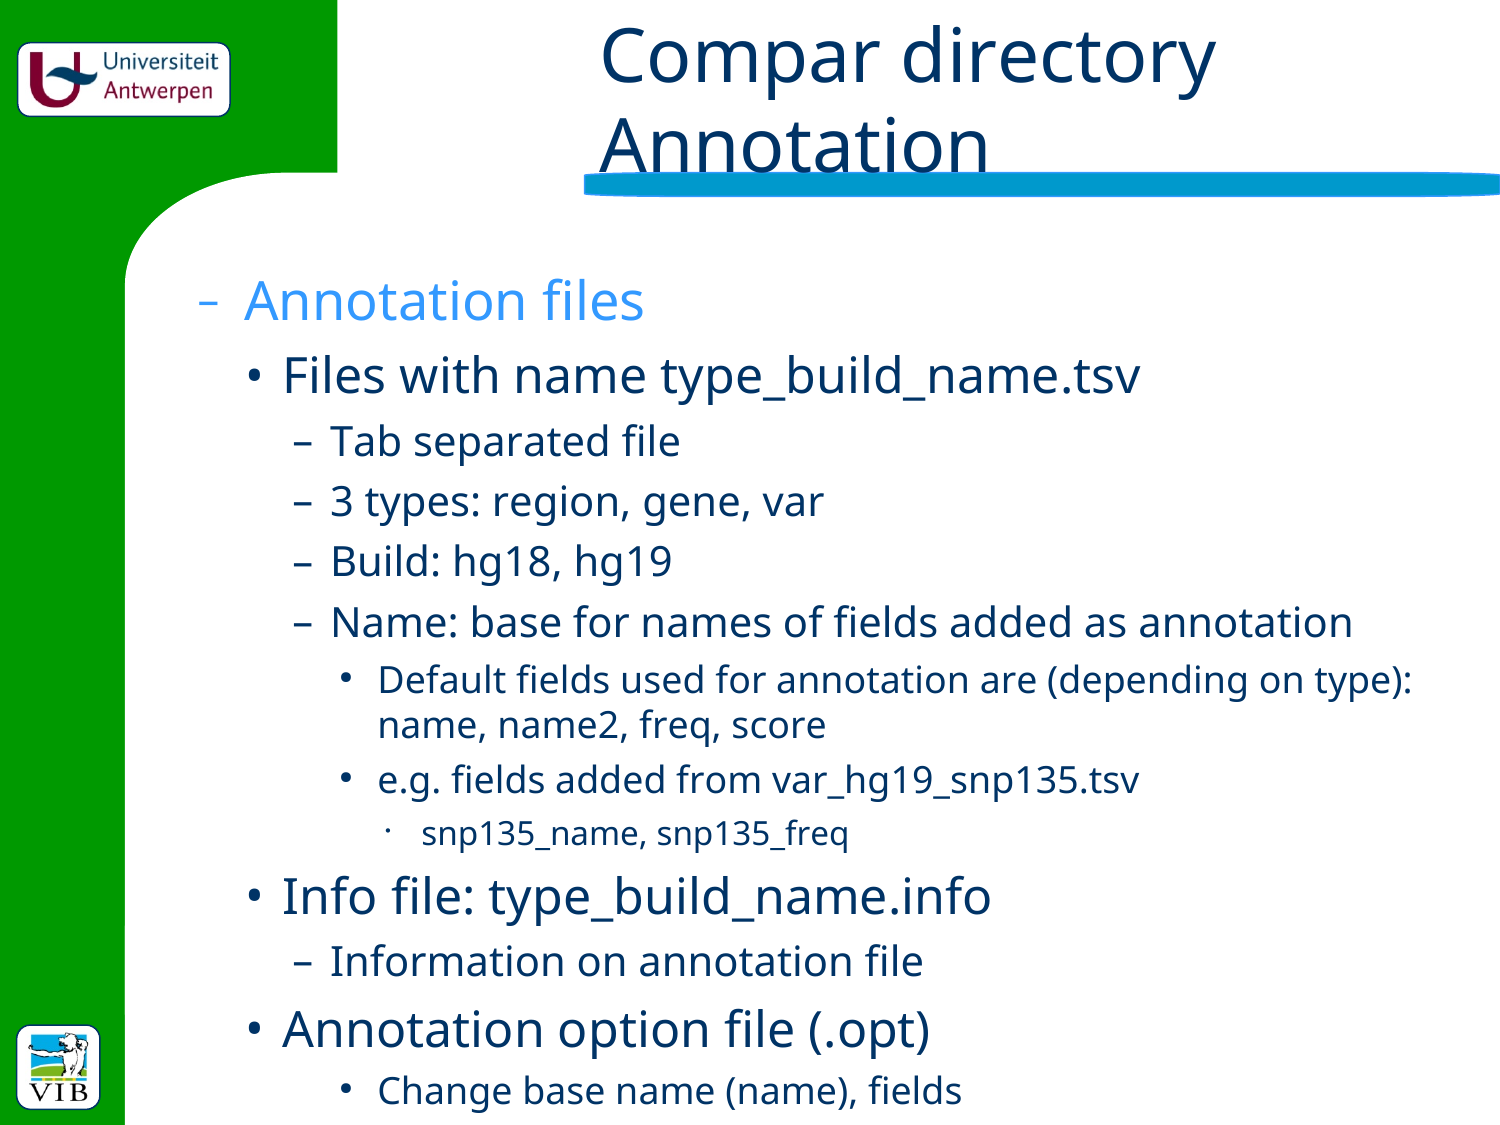

# Compar directory Annotation
Annotation files
Files with name type_build_name.tsv
Tab separated file
3 types: region, gene, var
Build: hg18, hg19
Name: base for names of fields added as annotation
Default fields used for annotation are (depending on type): name, name2, freq, score
e.g. fields added from var_hg19_snp135.tsv
snp135_name, snp135_freq
Info file: type_build_name.info
Information on annotation file
Annotation option file (.opt)
Change base name (name), fields